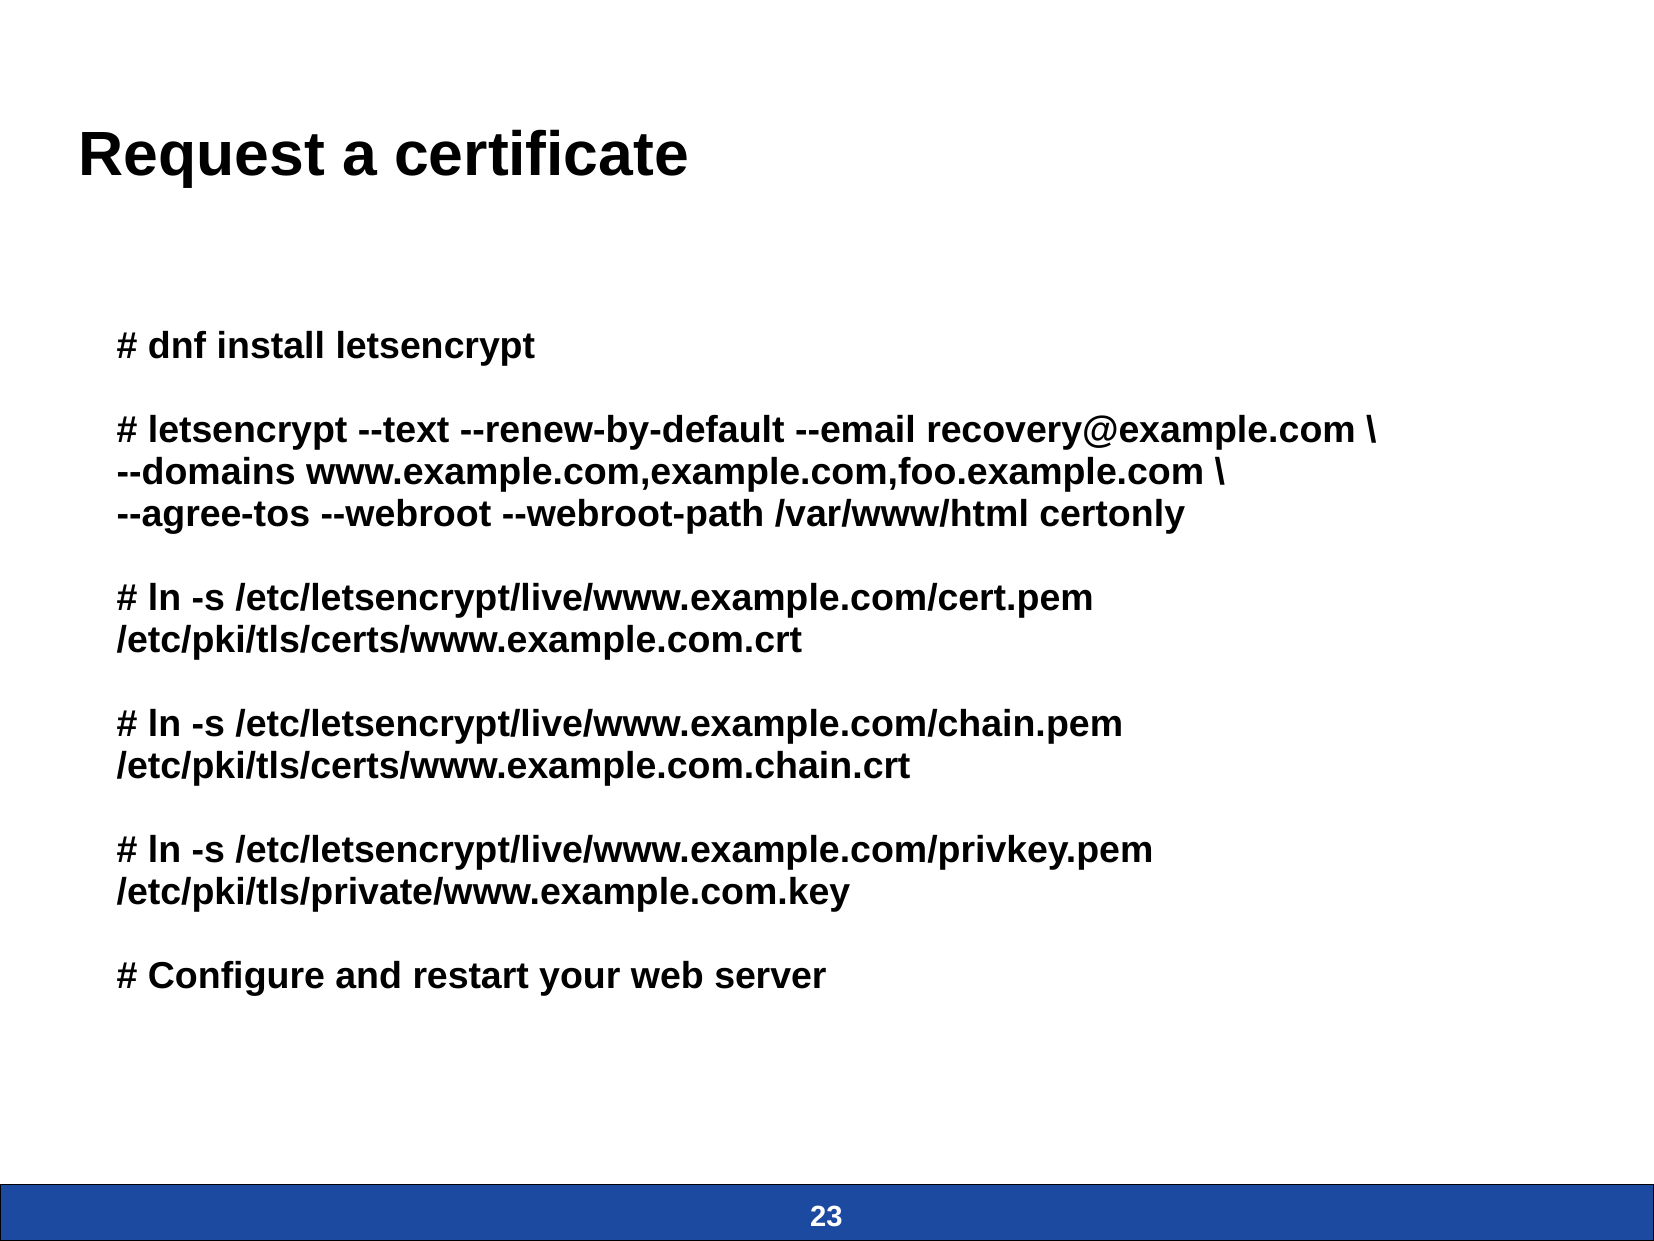

# Request a certificate
# dnf install letsencrypt
# letsencrypt --text --renew-by-default --email recovery@example.com \
--domains www.example.com,example.com,foo.example.com \
--agree-tos --webroot --webroot-path /var/www/html certonly
# ln -s /etc/letsencrypt/live/www.example.com/cert.pem /etc/pki/tls/certs/www.example.com.crt
# ln -s /etc/letsencrypt/live/www.example.com/chain.pem /etc/pki/tls/certs/www.example.com.chain.crt
# ln -s /etc/letsencrypt/live/www.example.com/privkey.pem /etc/pki/tls/private/www.example.com.key
# Configure and restart your web server
23